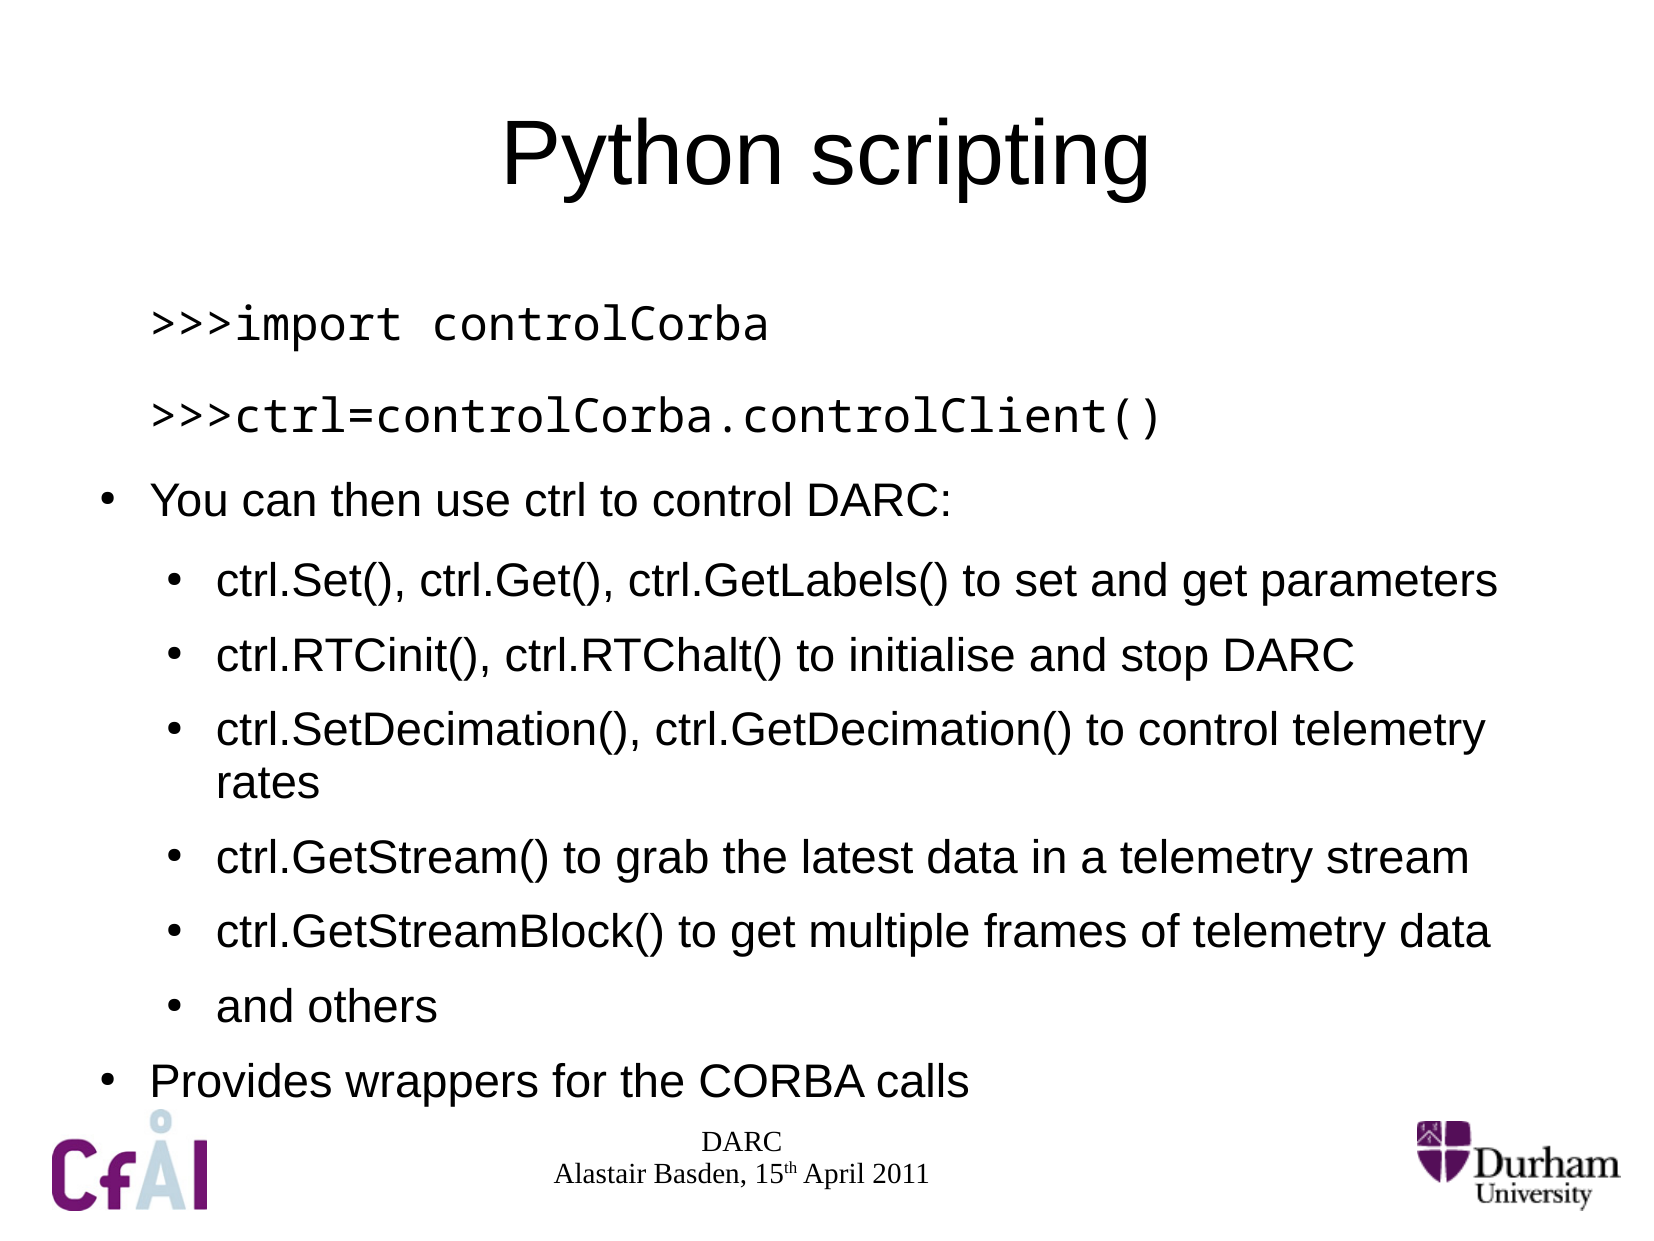

# Python scripting
>>>import controlCorba
>>>ctrl=controlCorba.controlClient()
You can then use ctrl to control DARC:
ctrl.Set(), ctrl.Get(), ctrl.GetLabels() to set and get parameters
ctrl.RTCinit(), ctrl.RTChalt() to initialise and stop DARC
ctrl.SetDecimation(), ctrl.GetDecimation() to control telemetry rates
ctrl.GetStream() to grab the latest data in a telemetry stream
ctrl.GetStreamBlock() to get multiple frames of telemetry data
and others
Provides wrappers for the CORBA calls